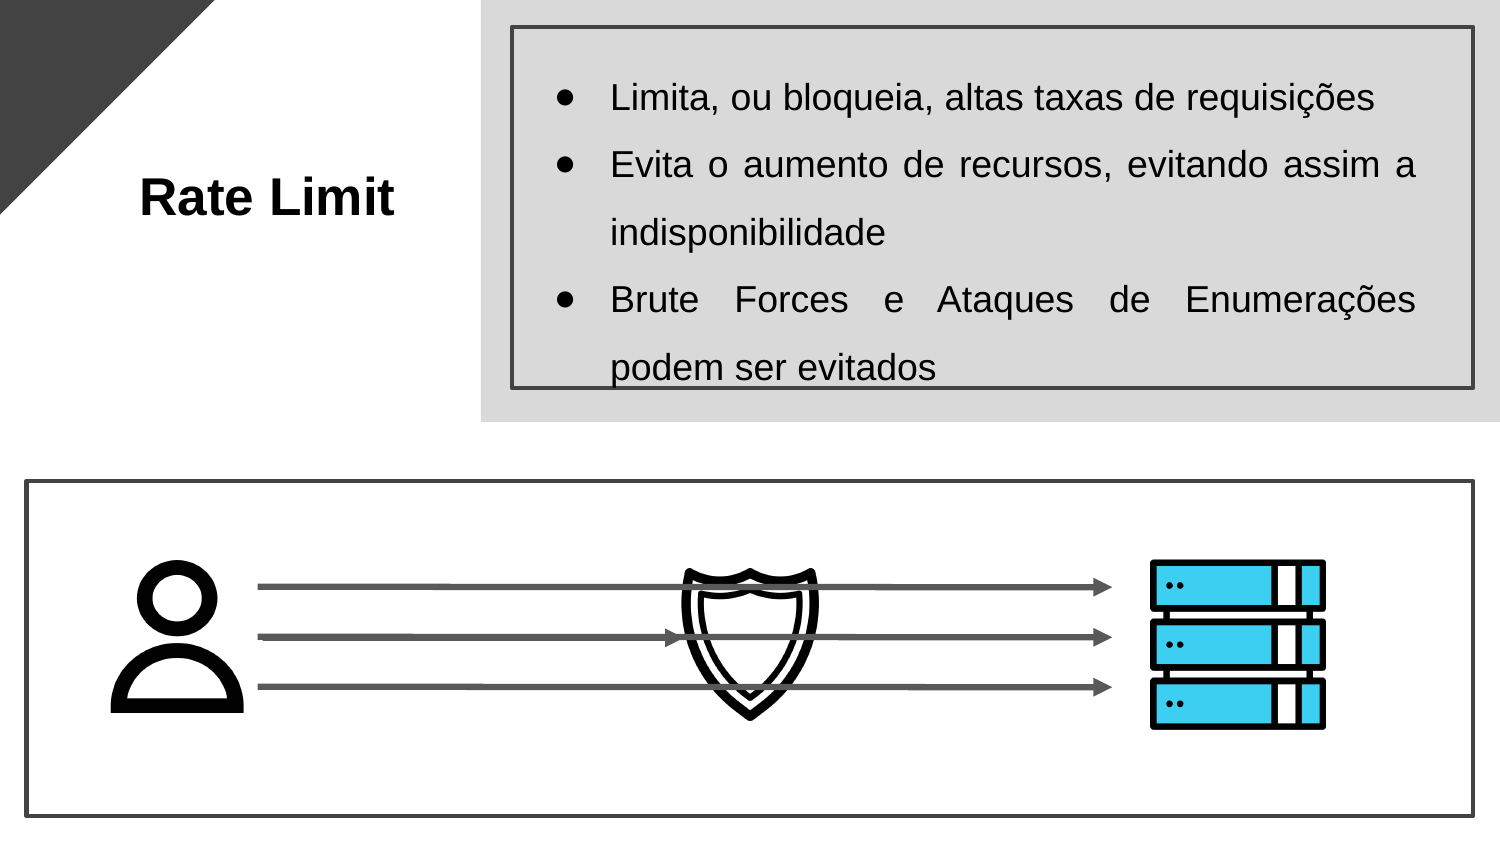

Limita, ou bloqueia, altas taxas de requisições
Evita o aumento de recursos, evitando assim a indisponibilidade
Brute Forces e Ataques de Enumerações podem ser evitados
# Rate Limit